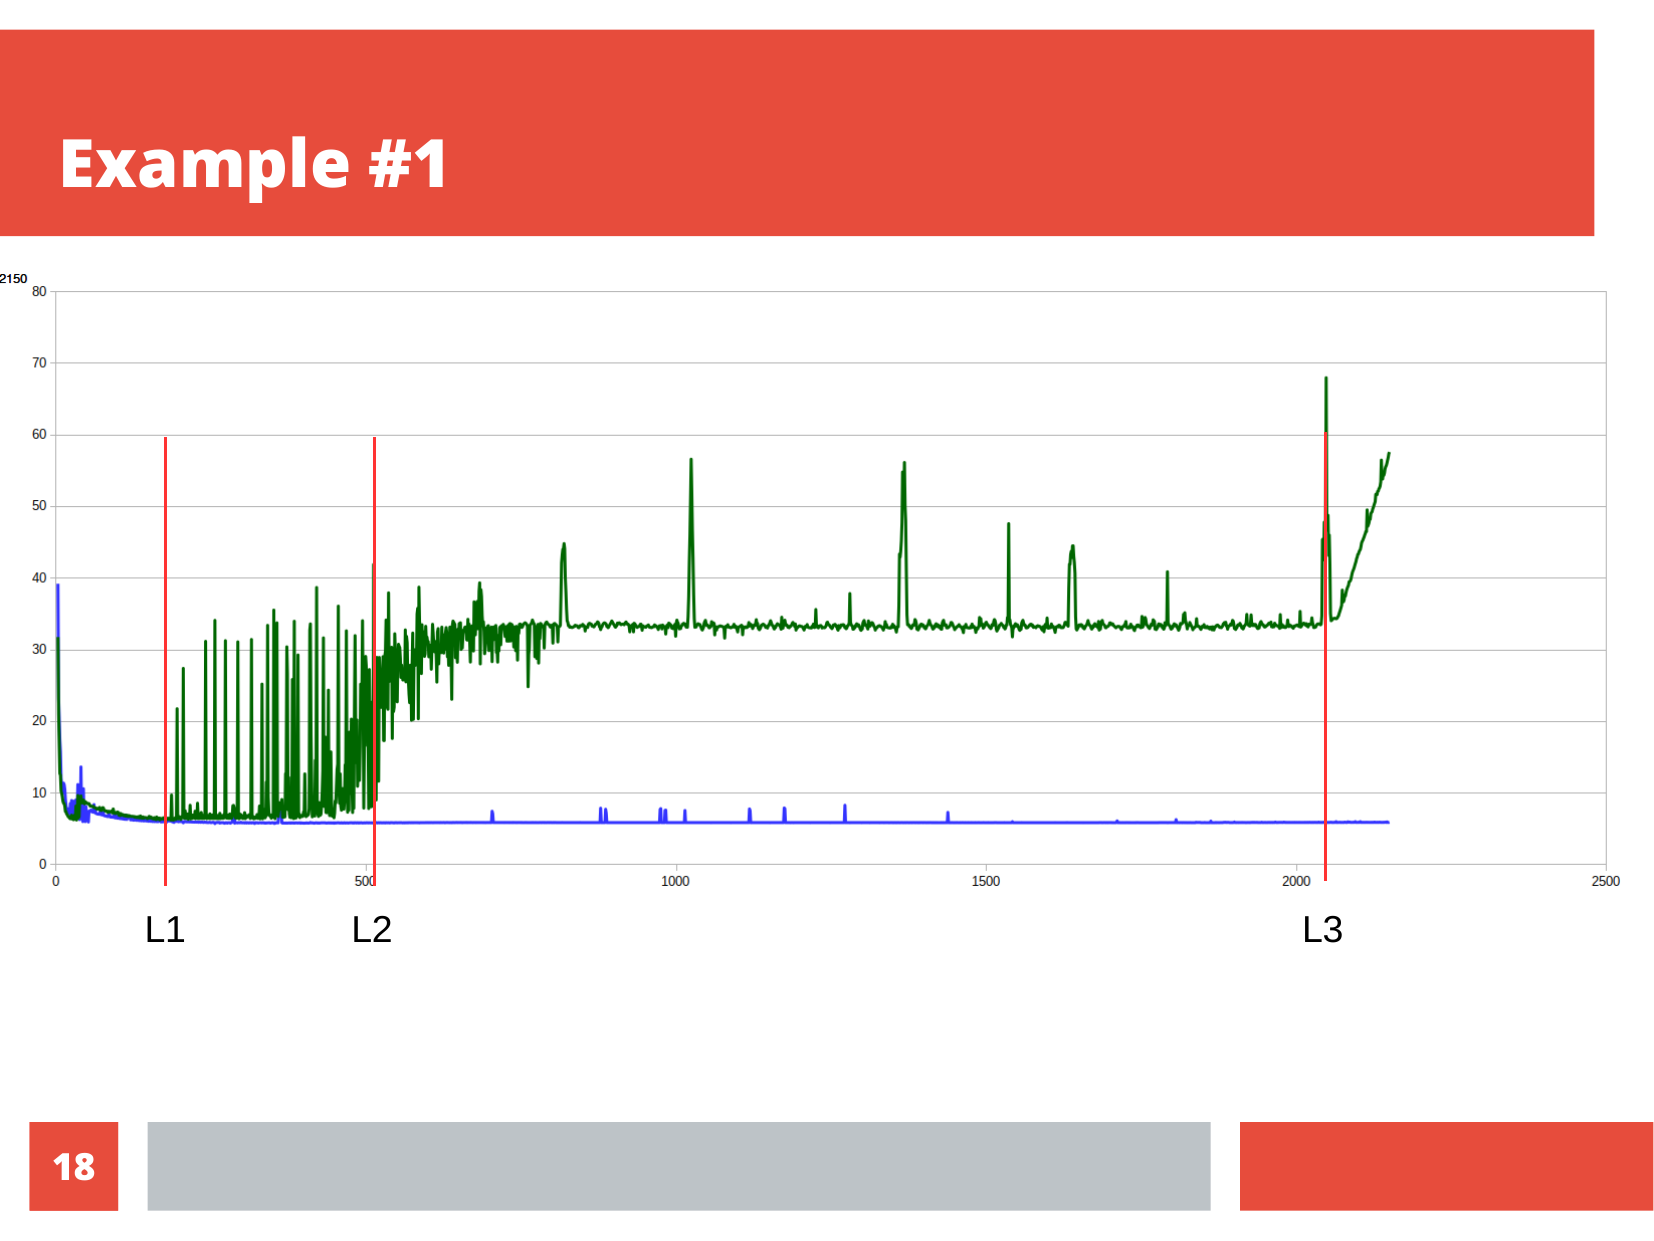

# Example #1
L1
L2
L3
18